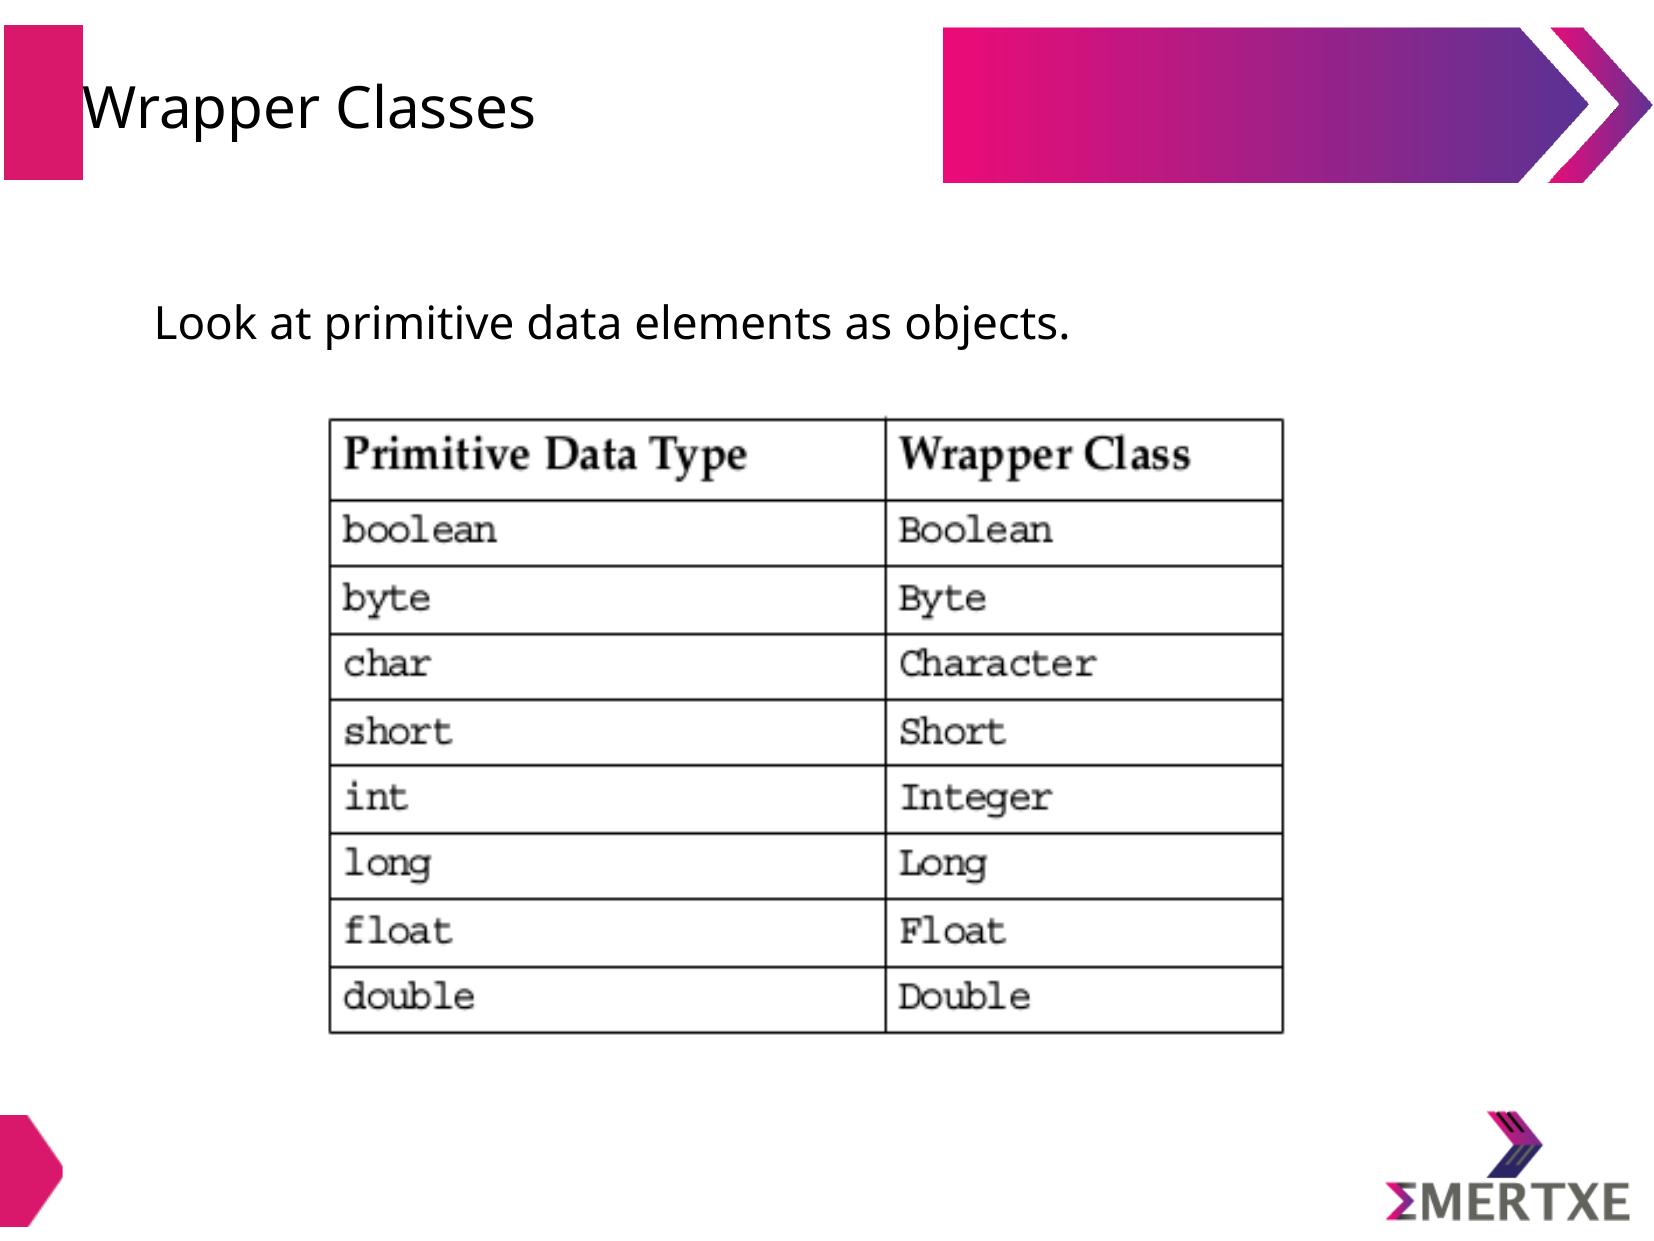

# Wrapper Classes
Look at primitive data elements as objects.